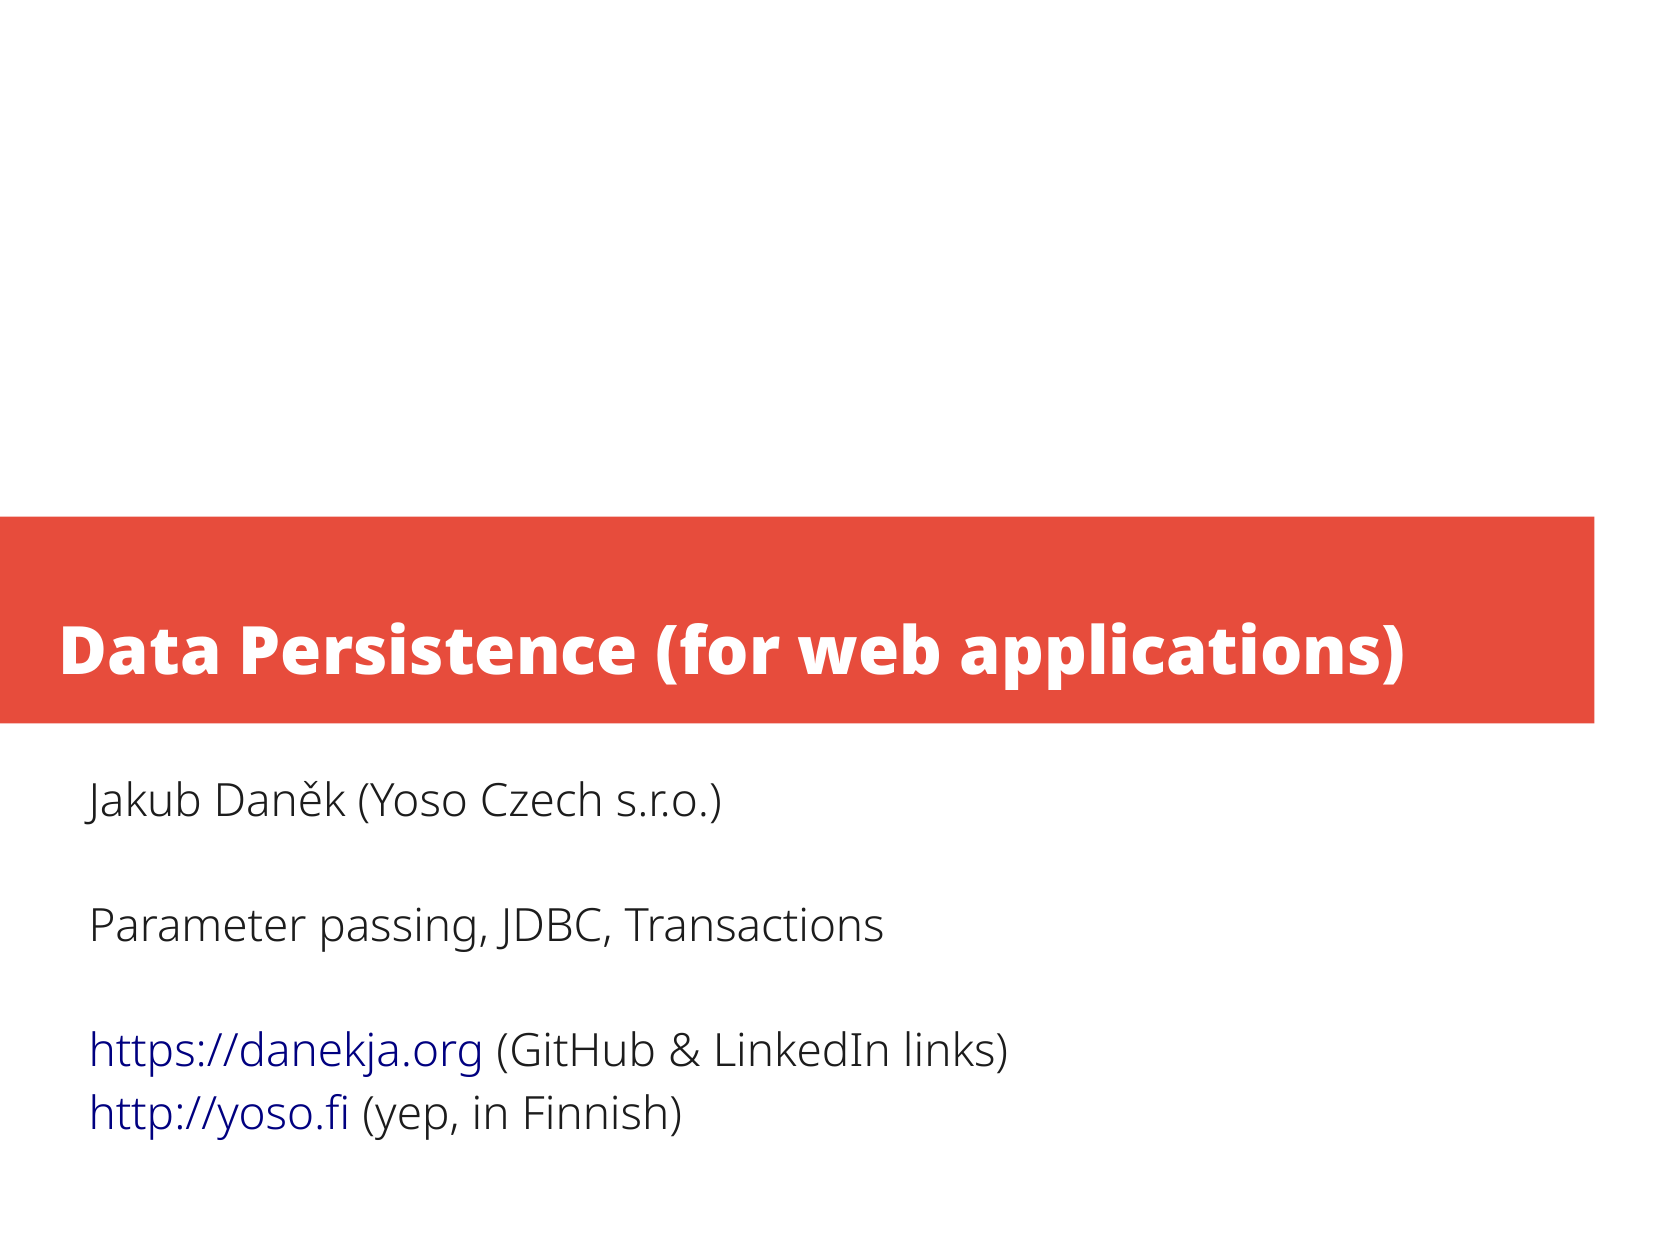

# Data Persistence (for web applications)
Jakub Daněk (Yoso Czech s.r.o.)
Parameter passing, JDBC, Transactions
https://danekja.org (GitHub & LinkedIn links)
http://yoso.fi (yep, in Finnish)